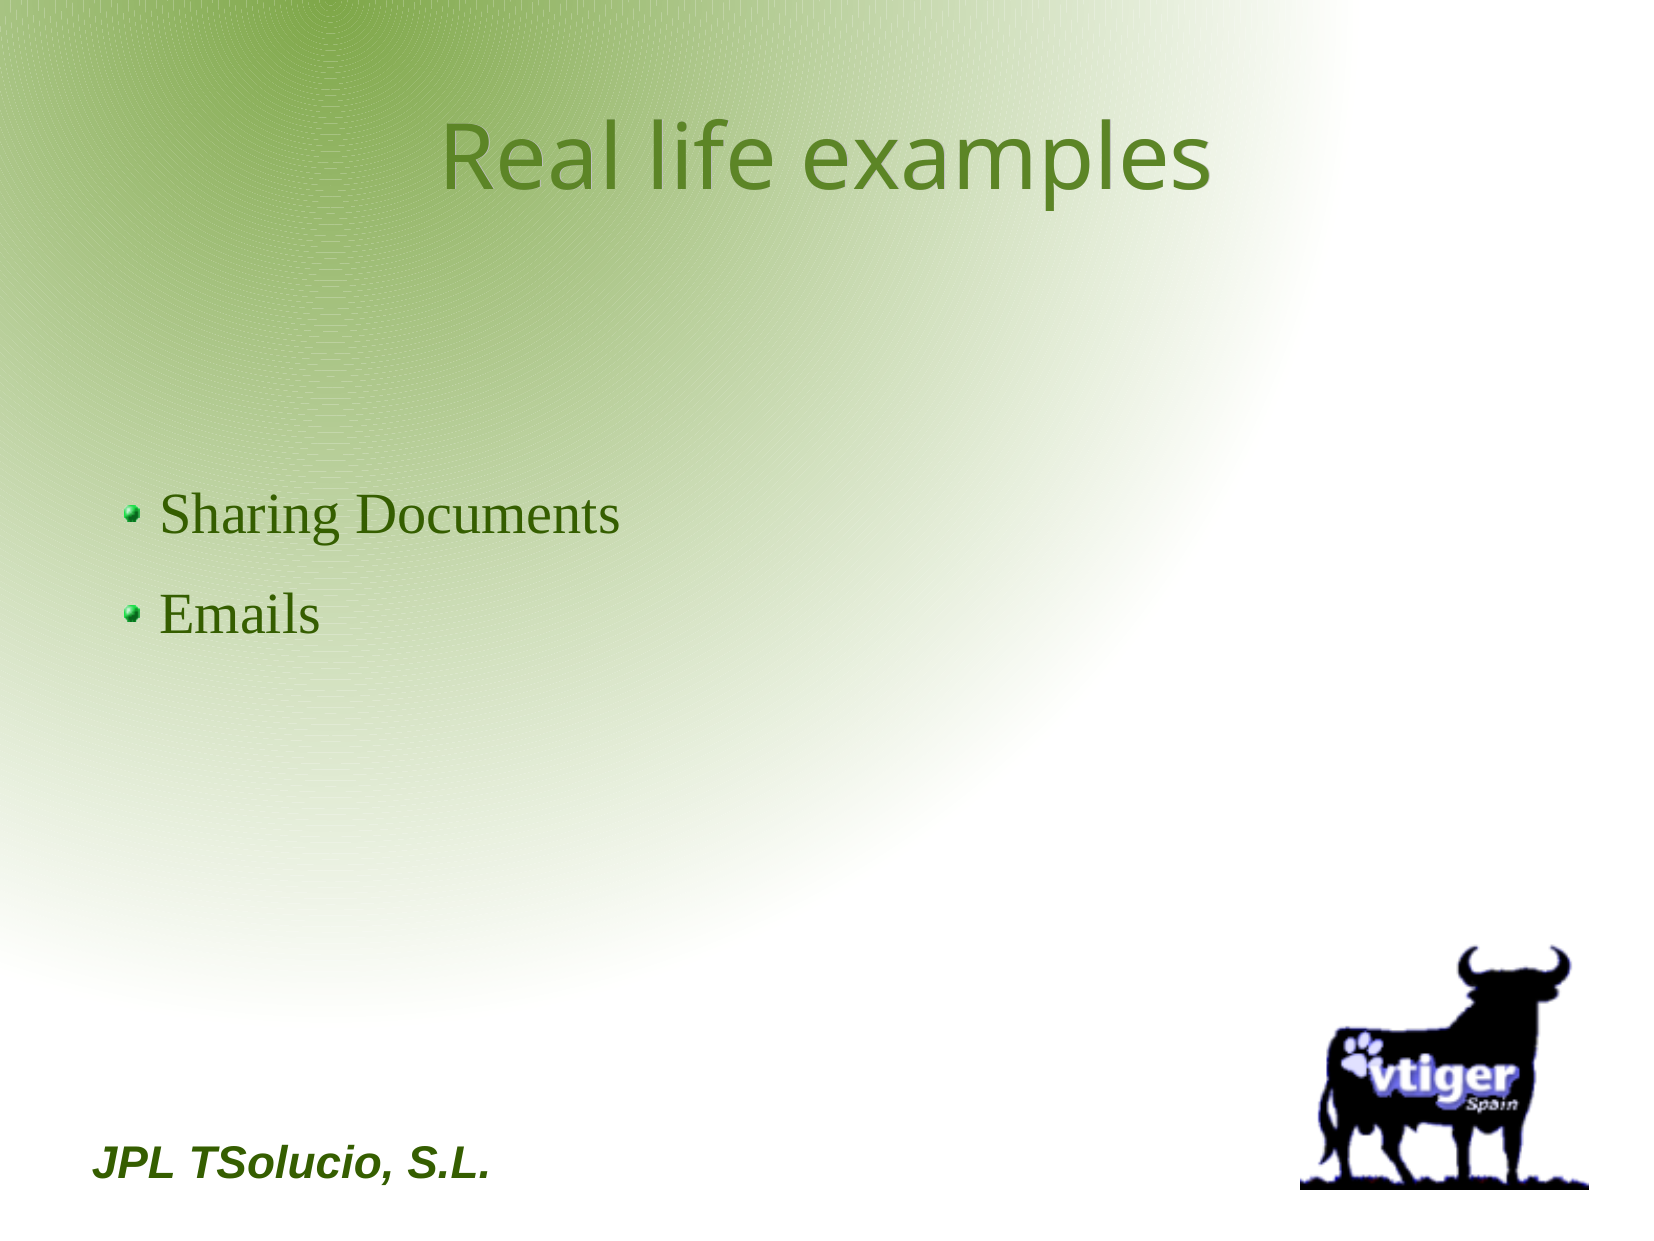

# Real life examples
Sharing Documents
Emails